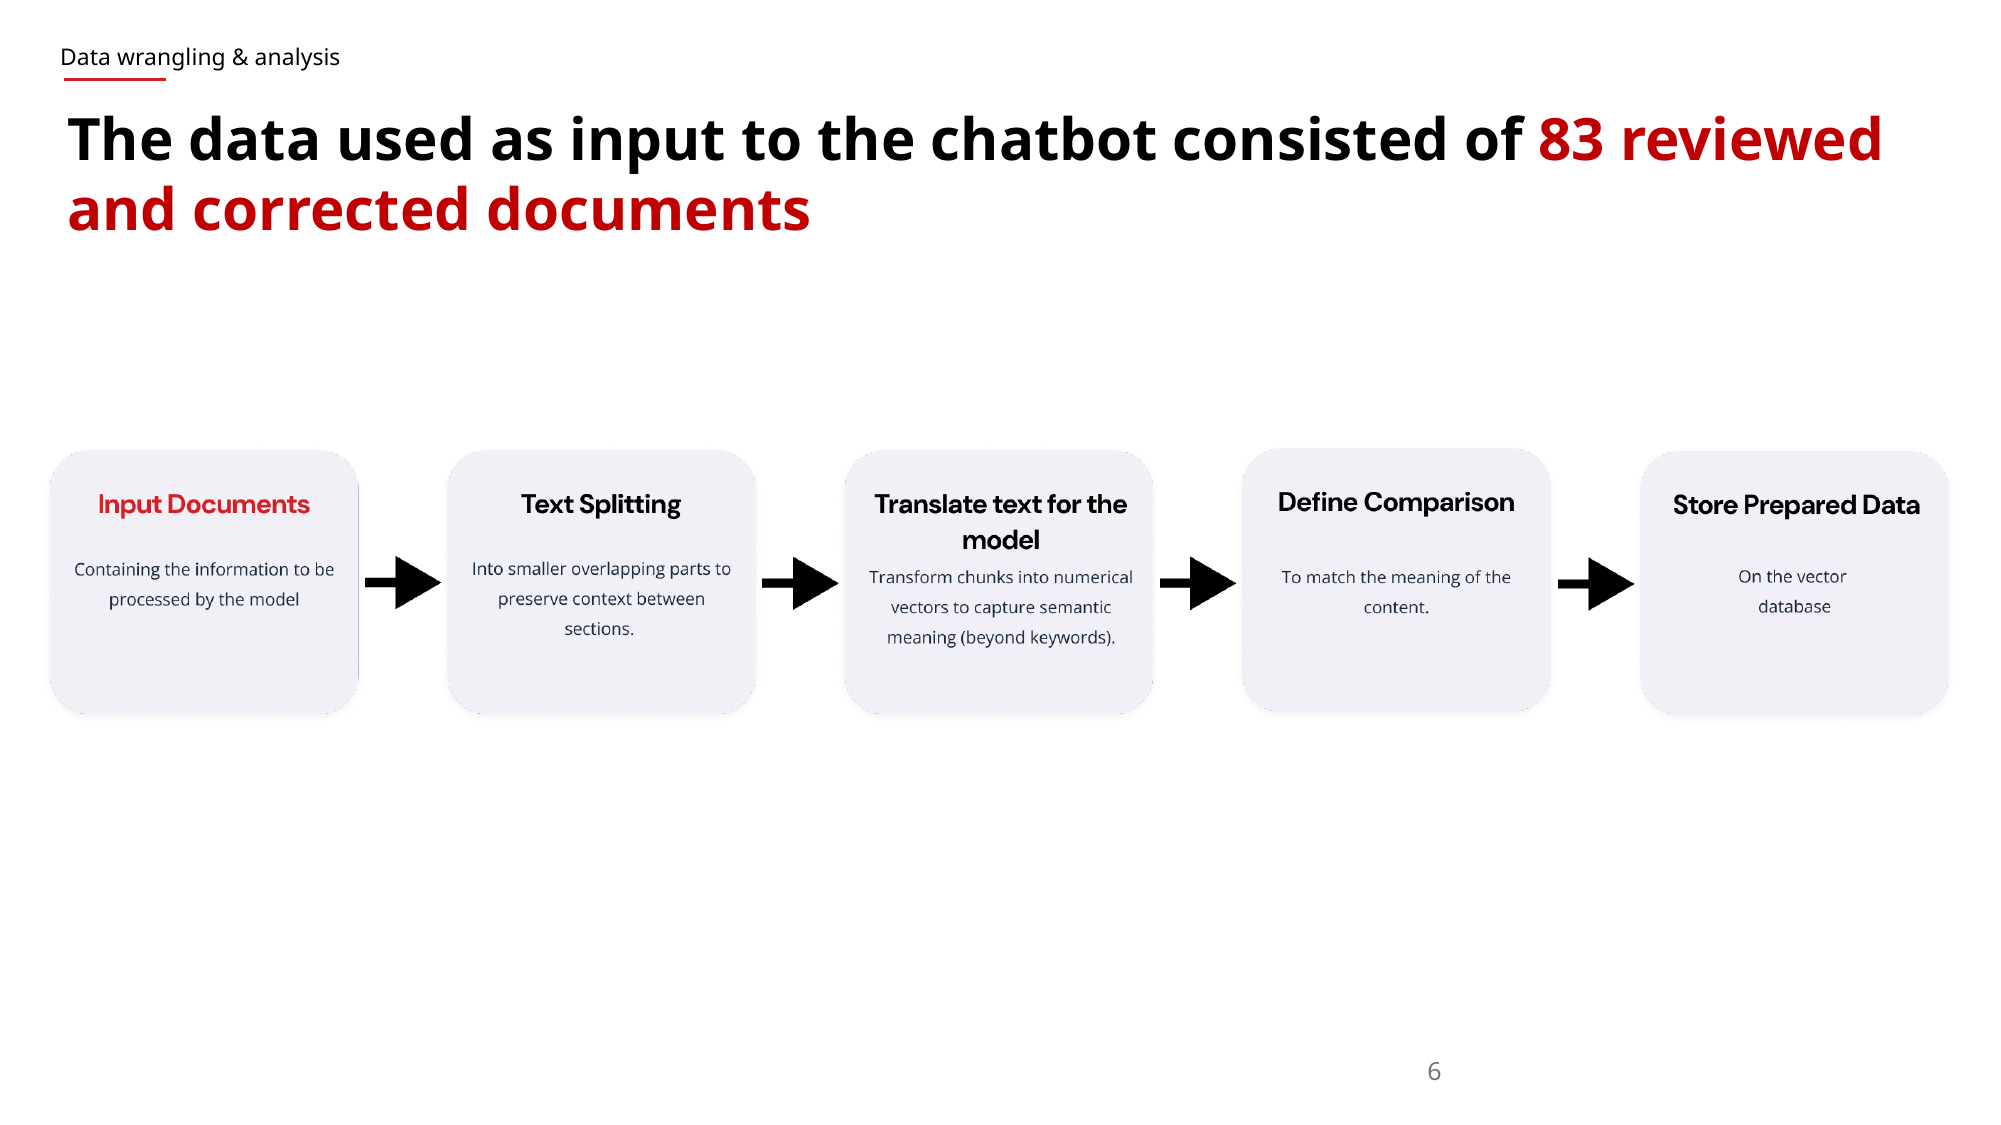

Data wrangling & analysis
The data used as input to the chatbot consisted of 83 reviewed and corrected documents